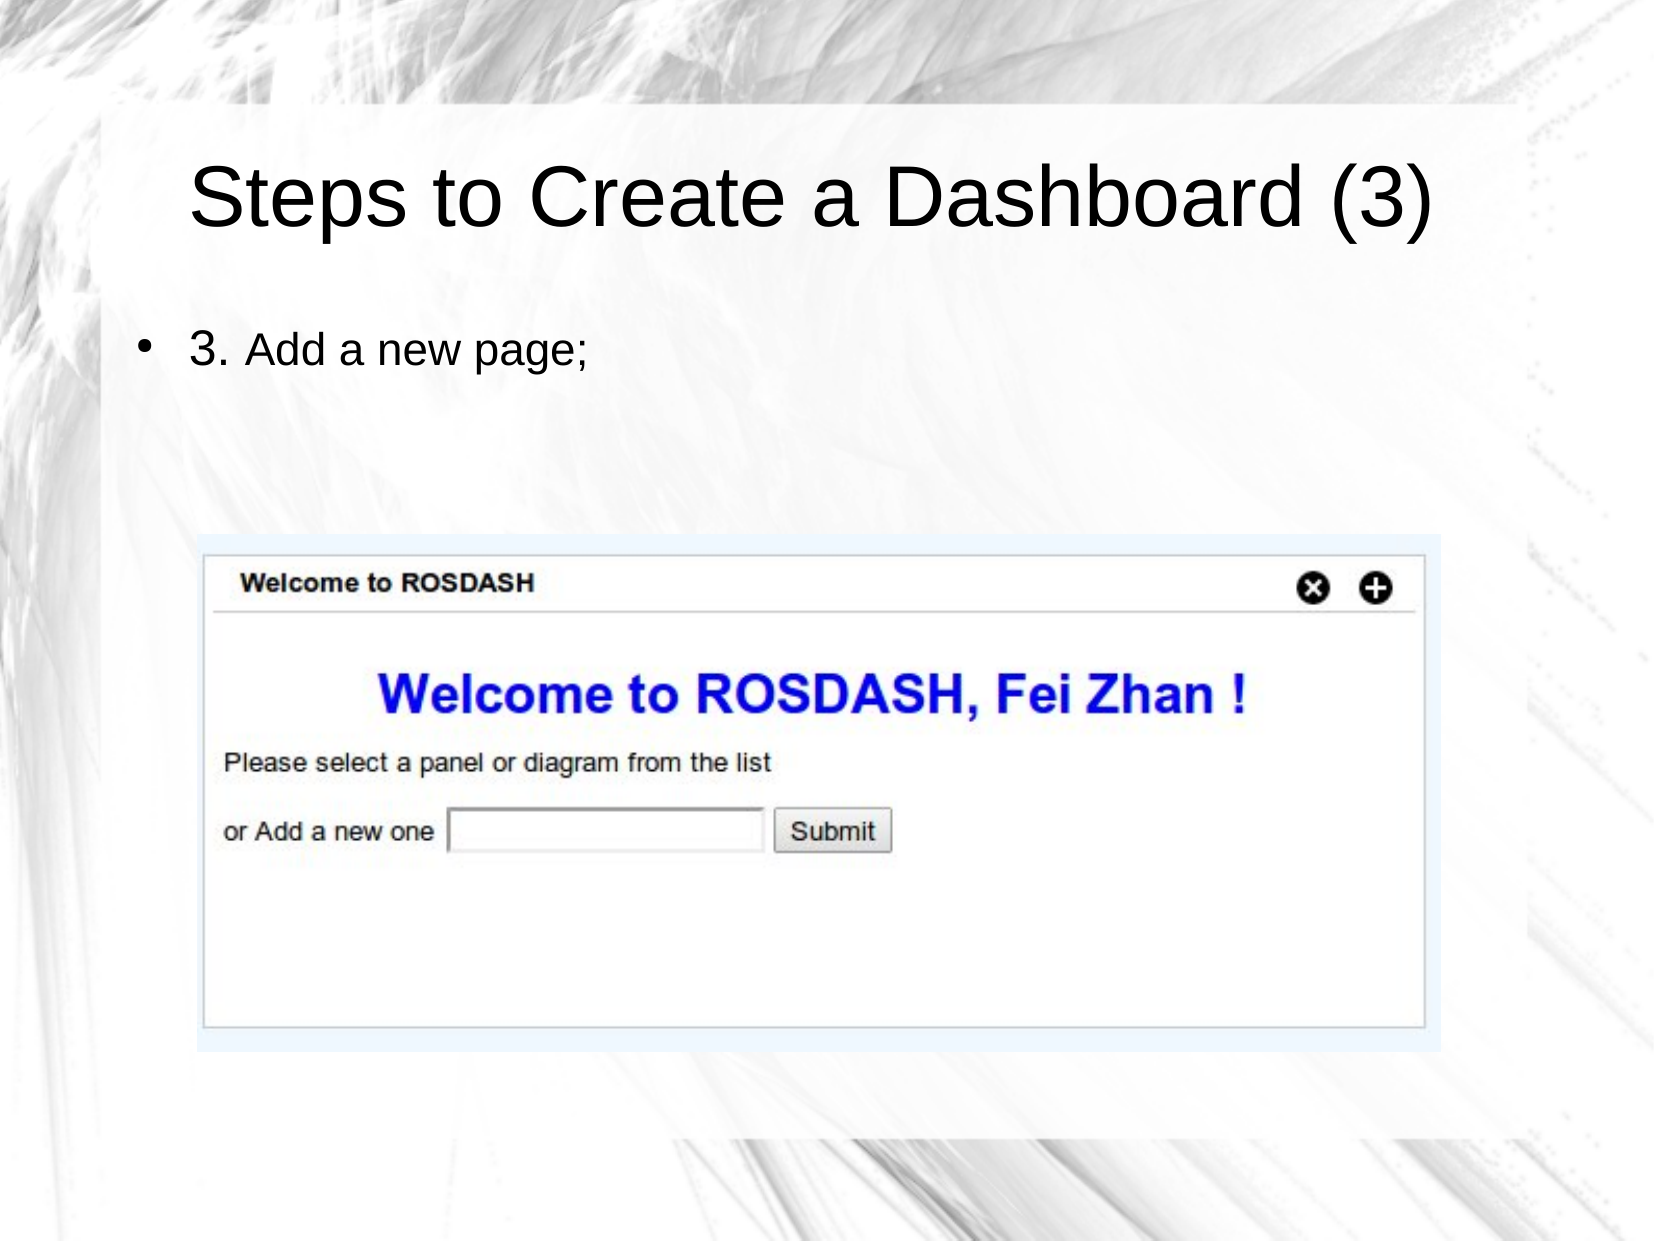

# Steps to Create a Dashboard (3)
3. Add a new page;